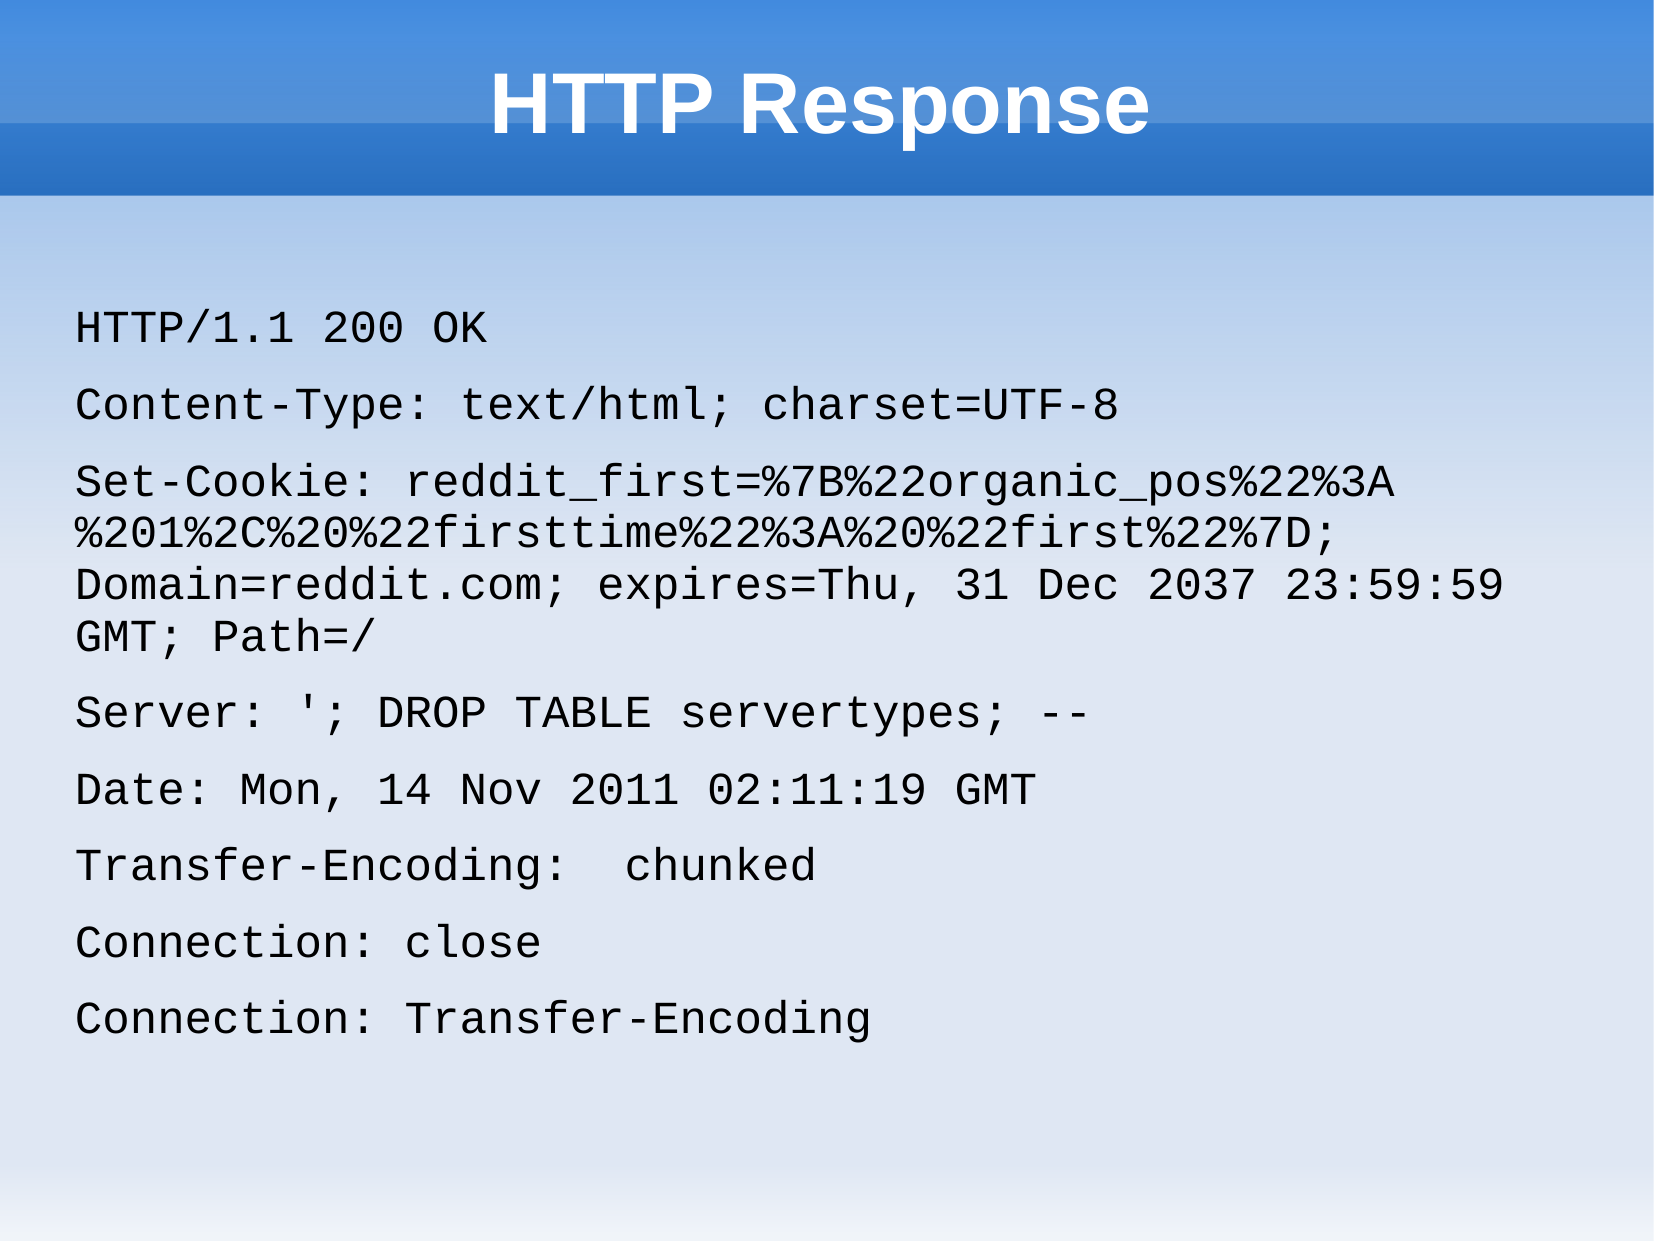

# HTTP Response
HTTP/1.1 200 OK
Content-Type: text/html; charset=UTF-8
Set-Cookie: reddit_first=%7B%22organic_pos%22%3A%201%2C%20%22firsttime%22%3A%20%22first%22%7D; Domain=reddit.com; expires=Thu, 31 Dec 2037 23:59:59 GMT; Path=/
Server: '; DROP TABLE servertypes; --
Date: Mon, 14 Nov 2011 02:11:19 GMT
Transfer-Encoding: chunked
Connection: close
Connection: Transfer-Encoding